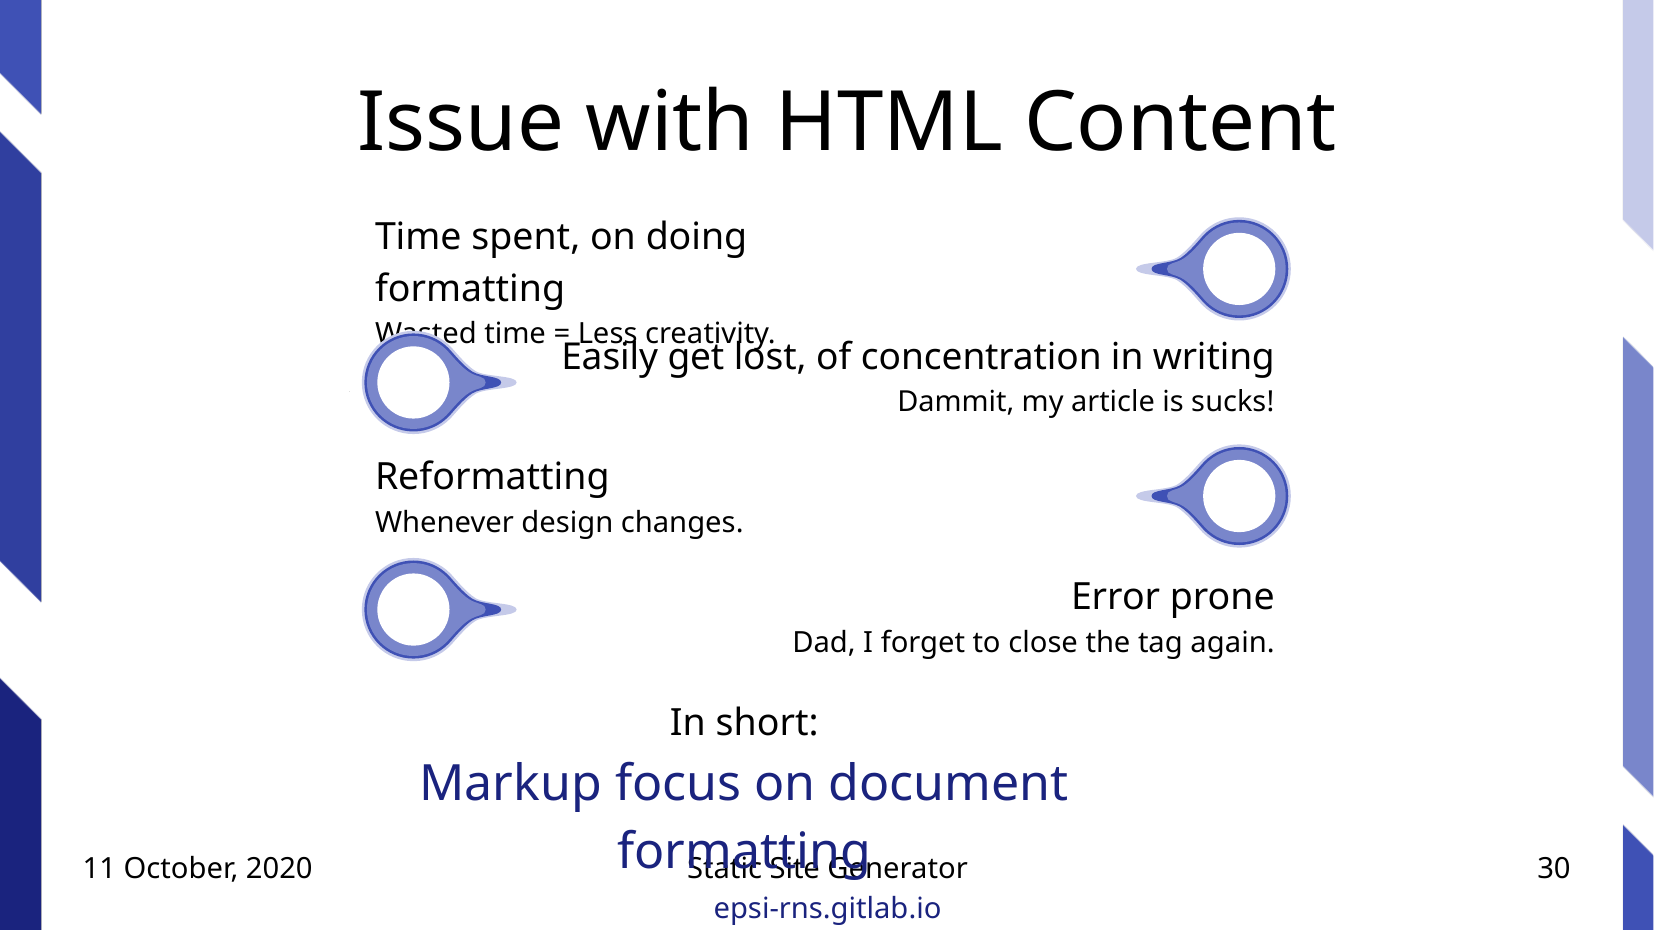

# Issue with HTML Content
Time spent, on doing formatting
Wasted time = Less creativity.
Easily get lost, of concentration in writing
Dammit, my article is sucks!
Reformatting
Whenever design changes.
Error prone
Dad, I forget to close the tag again.
In short:
Markup focus on document formatting
11 October, 2020
Static Site Generator
30